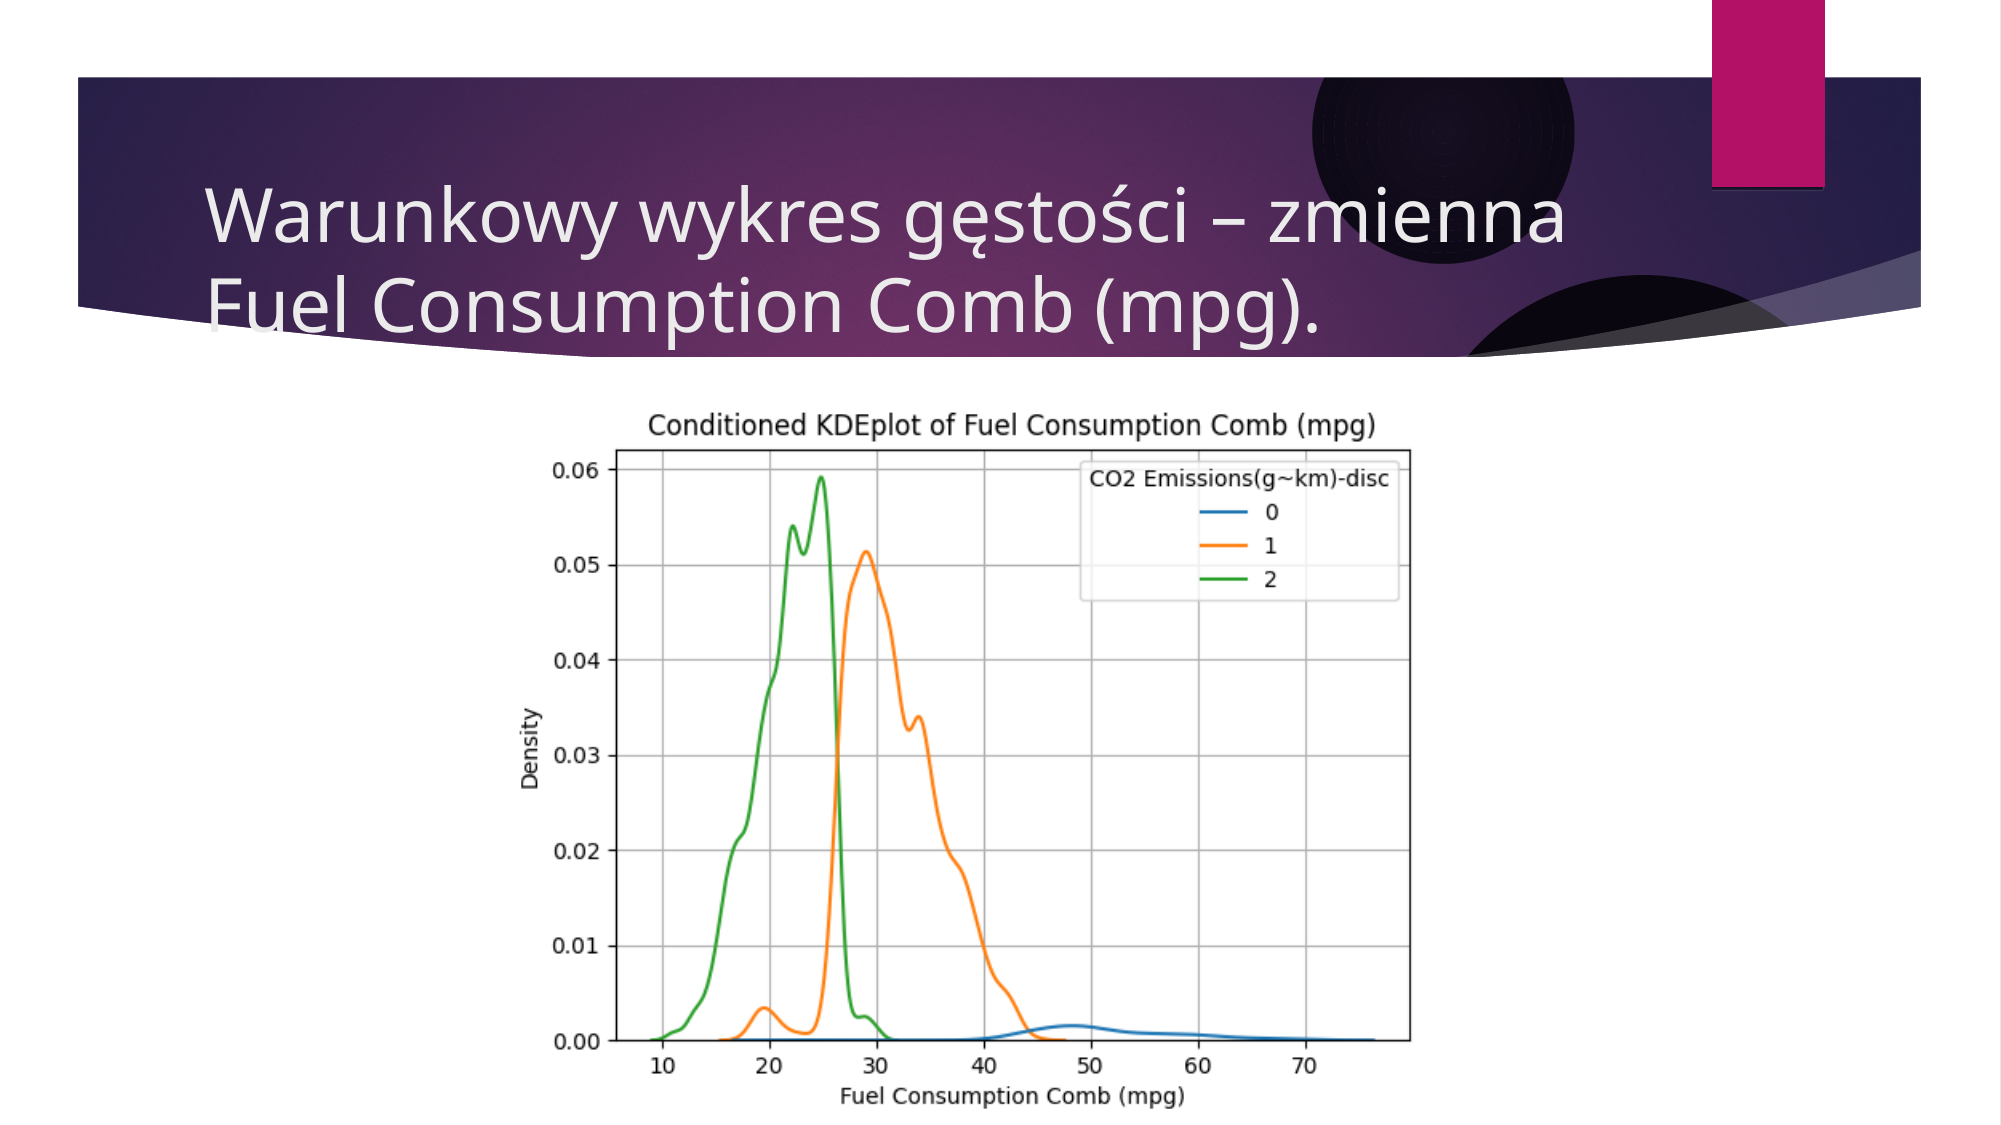

# Warunkowy wykres gęstości – zmienna Fuel Consumption Comb (mpg).